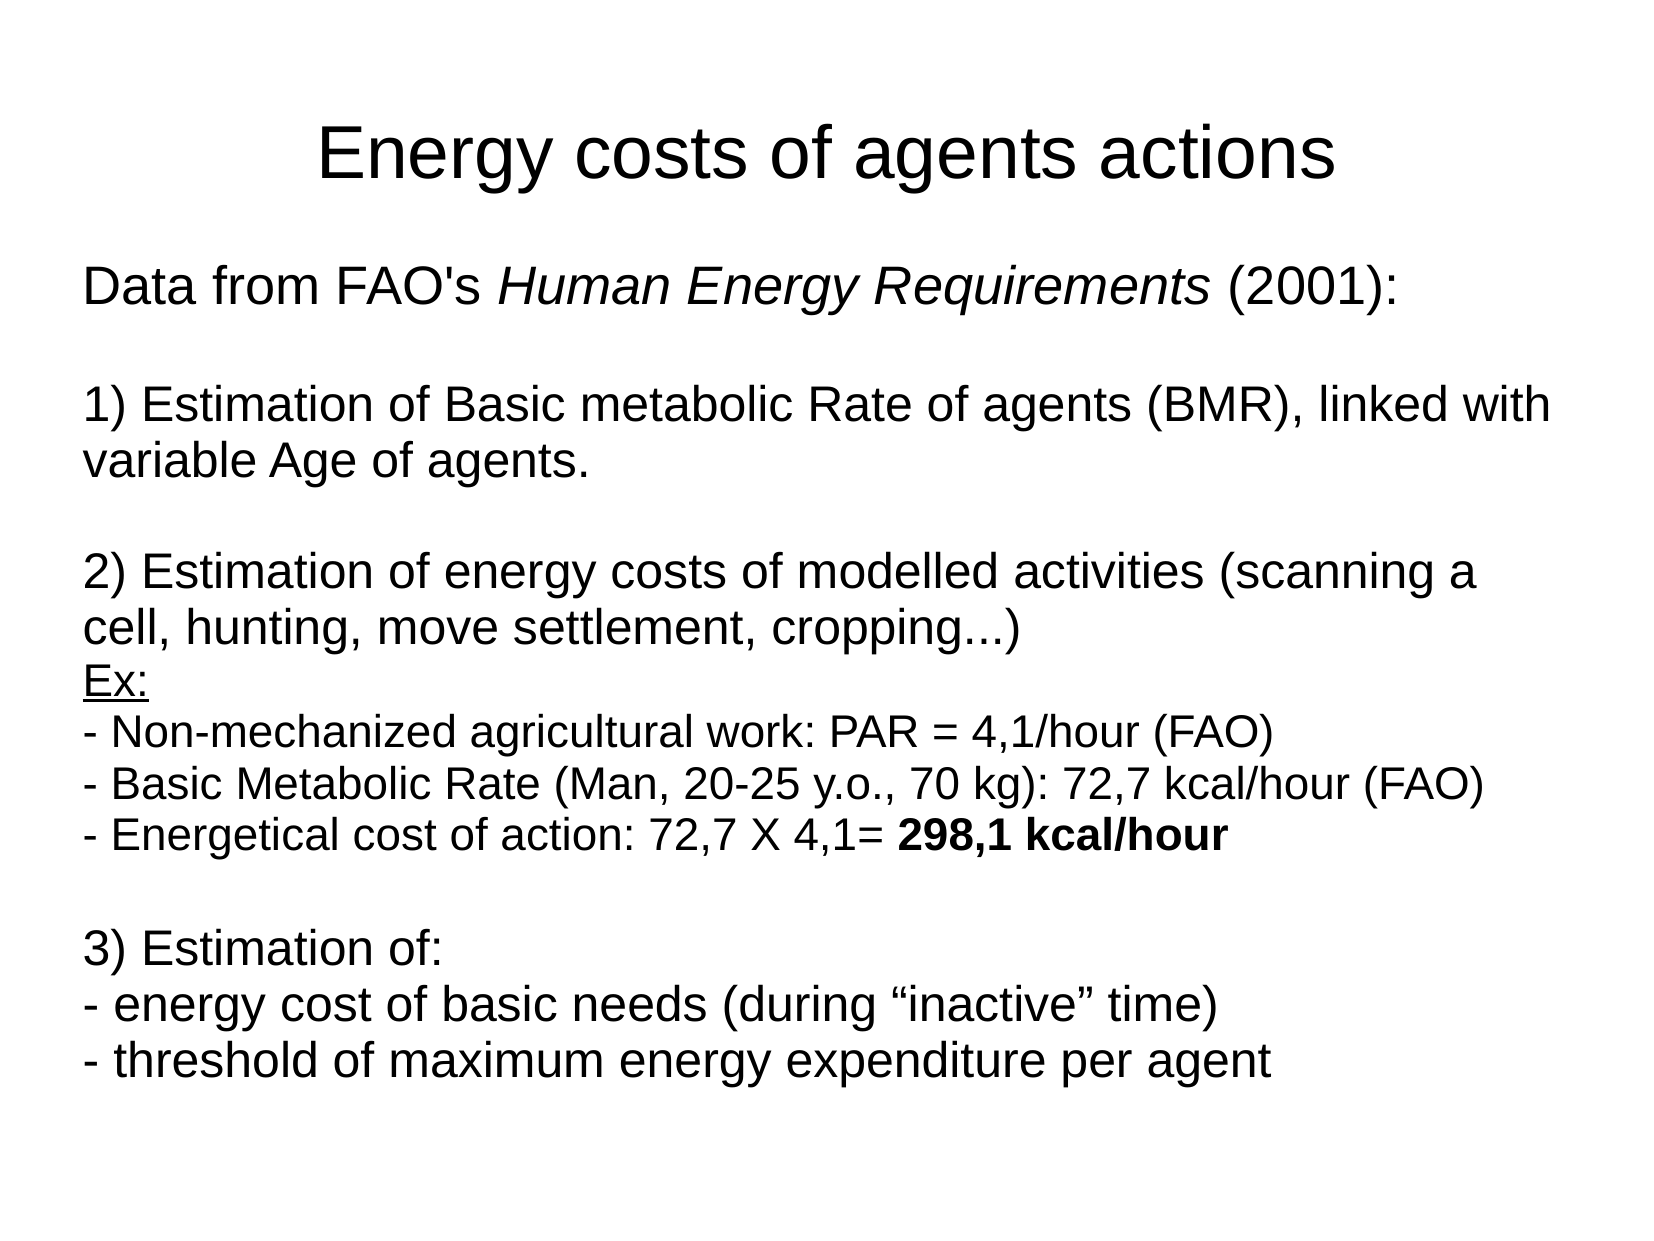

# Energy costs of agents actions
Data from FAO's Human Energy Requirements (2001):
1) Estimation of Basic metabolic Rate of agents (BMR), linked with variable Age of agents.
2) Estimation of energy costs of modelled activities (scanning a cell, hunting, move settlement, cropping...)
Ex:
- Non-mechanized agricultural work: PAR = 4,1/hour (FAO)
- Basic Metabolic Rate (Man, 20-25 y.o., 70 kg): 72,7 kcal/hour (FAO)
- Energetical cost of action: 72,7 X 4,1= 298,1 kcal/hour
3) Estimation of:
- energy cost of basic needs (during “inactive” time)
- threshold of maximum energy expenditure per agent